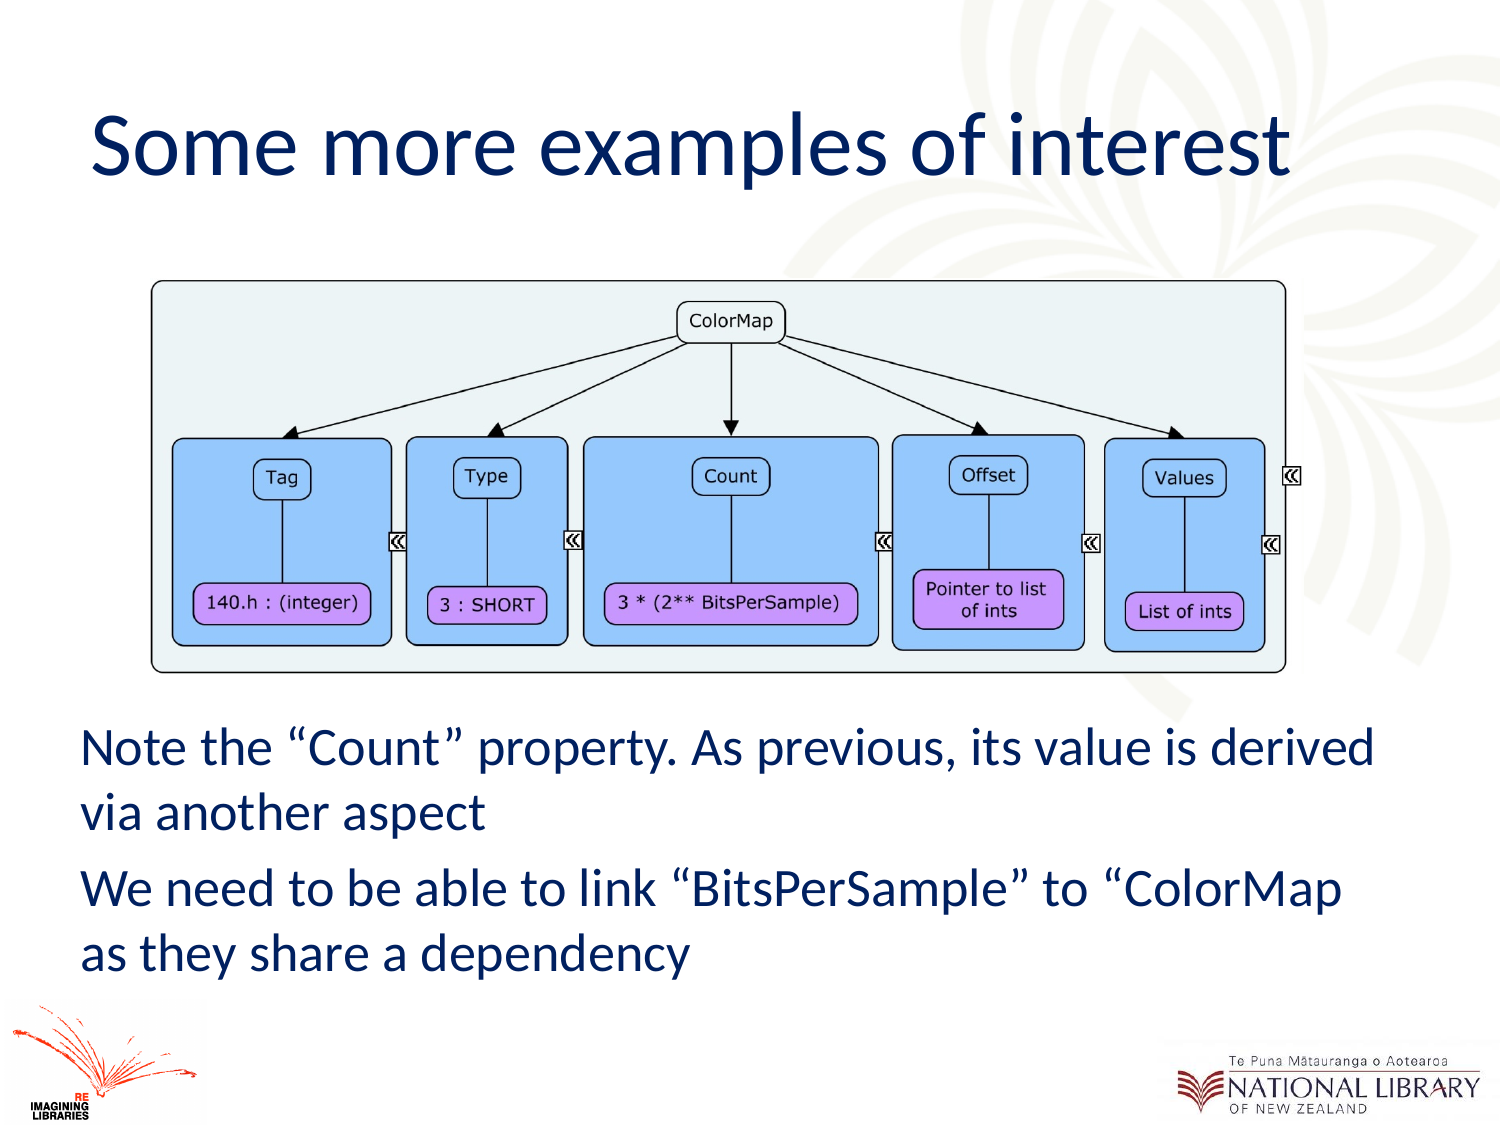

# Some more examples of interest
Note the “Count” property. As previous, its value is derived via another aspect
We need to be able to link “BitsPerSample” to “ColorMap as they share a dependency